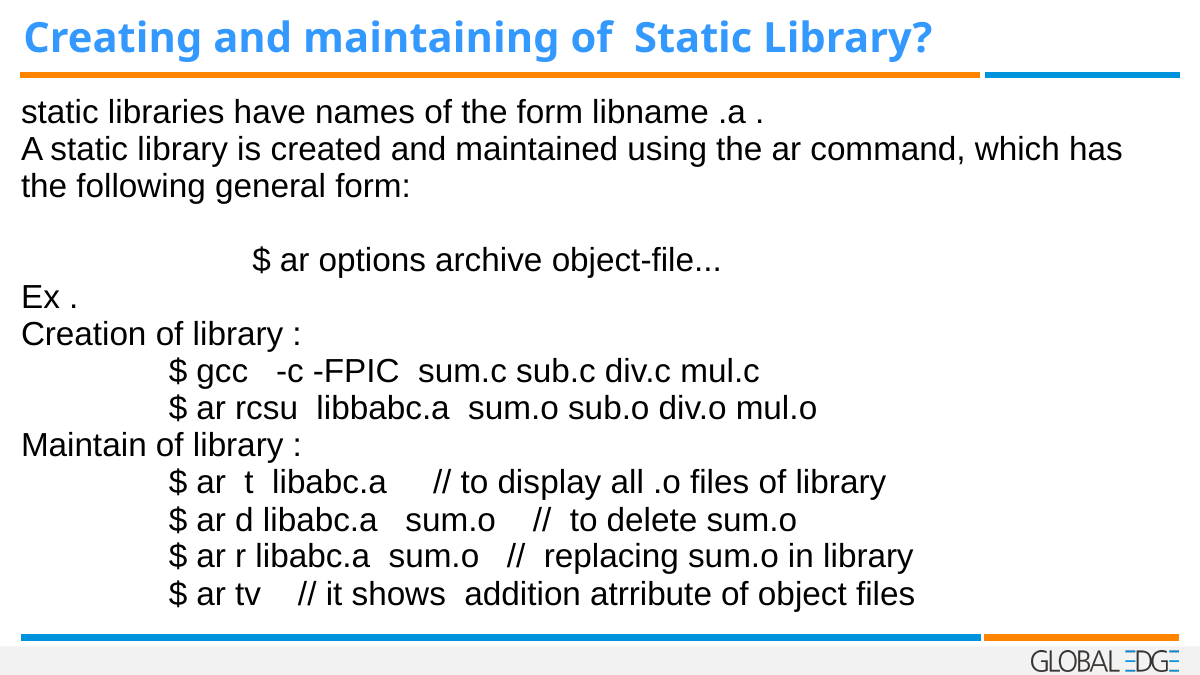

# Creating and maintaining of Static Library?
static libraries have names of the form libname .a .
A static library is created and maintained using the ar command, which has
the following general form:
 $ ar options archive object-file...
Ex .
Creation of library :
		$ gcc -c -FPIC sum.c sub.c div.c mul.c
		$ ar rcsu libbabc.a sum.o sub.o div.o mul.o
Maintain of library :
		$ ar t libabc.a // to display all .o files of library
		$ ar d libabc.a sum.o // to delete sum.o
		$ ar r libabc.a sum.o // replacing sum.o in library
		$ ar tv // it shows addition atrribute of object files